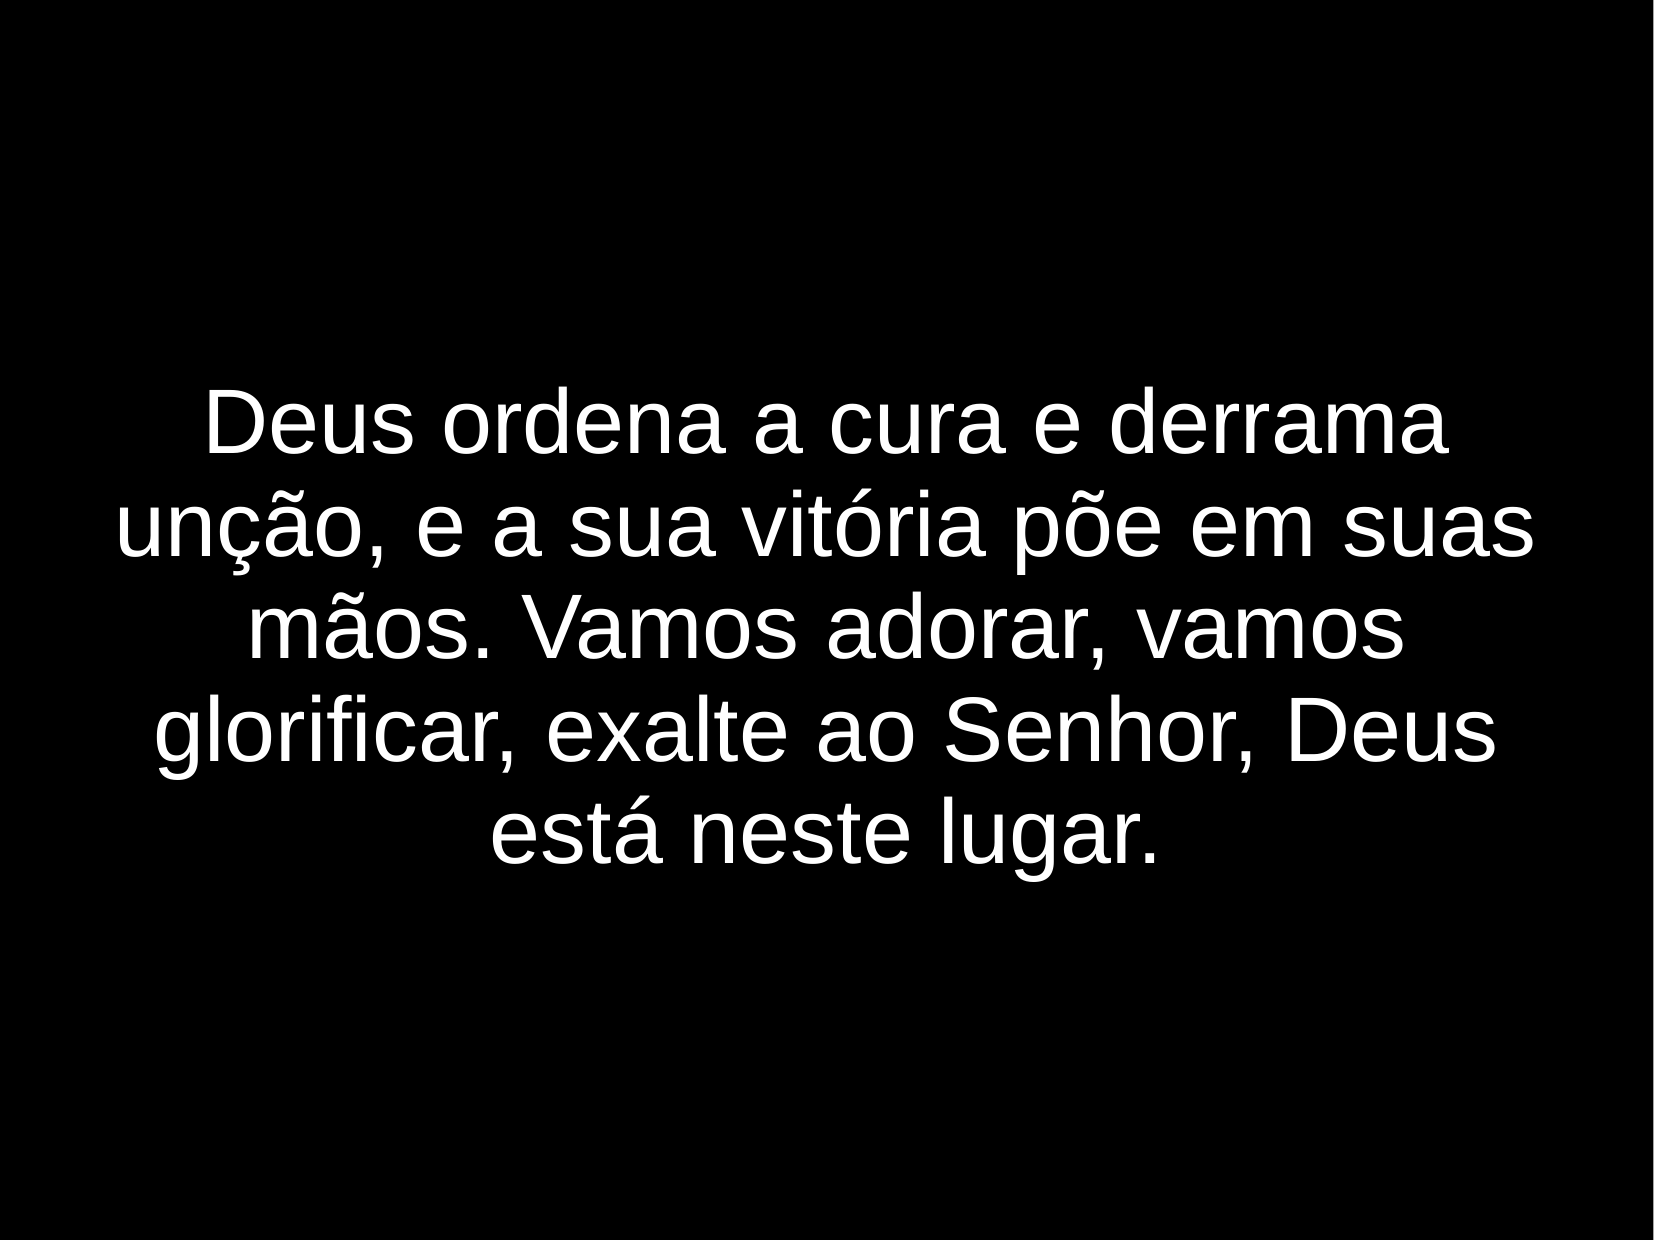

# Deus ordena a cura e derrama unção, e a sua vitória põe em suas mãos. Vamos adorar, vamos glorificar, exalte ao Senhor, Deus está neste lugar.